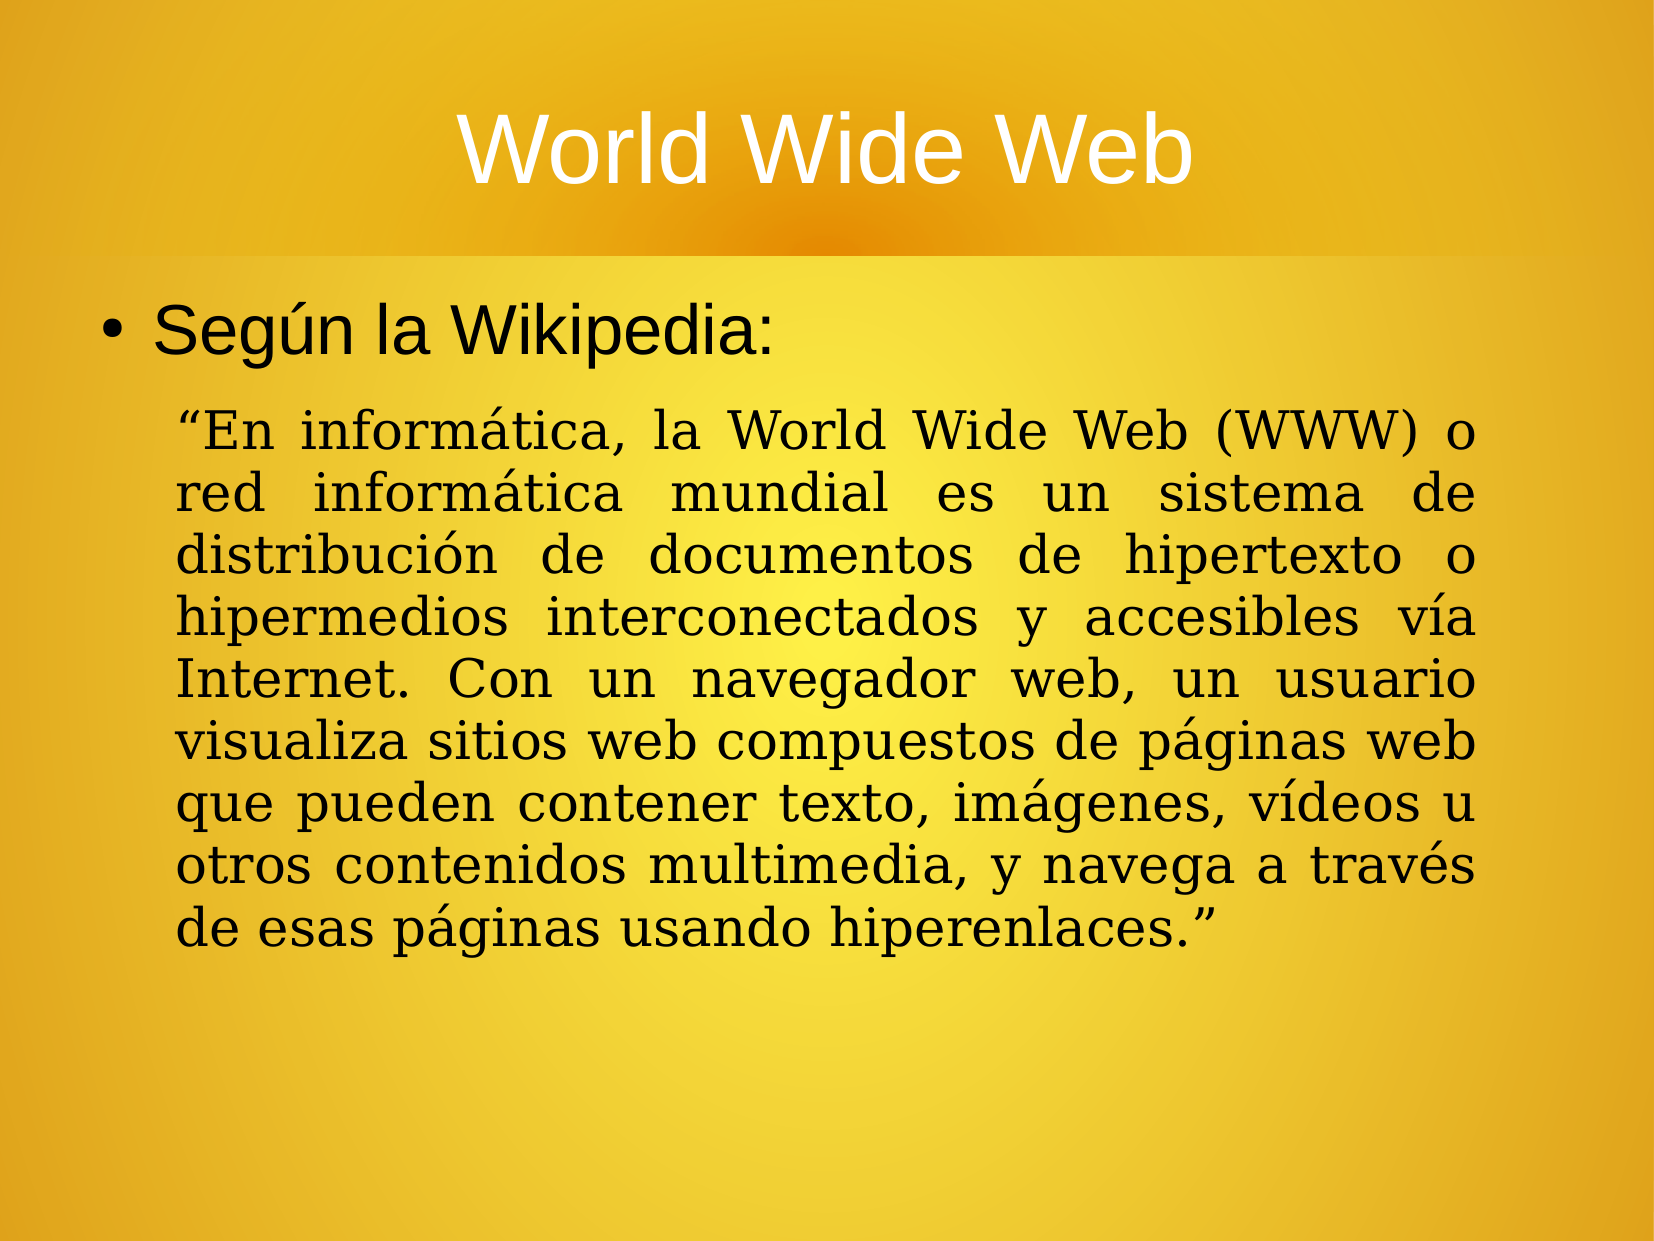

# World Wide Web
Según la Wikipedia:
“En informática, la World Wide Web (WWW) o red informática mundial es un sistema de distribución de documentos de hipertexto o hipermedios interconectados y accesibles vía Internet. Con un navegador web, un usuario visualiza sitios web compuestos de páginas web que pueden contener texto, imágenes, vídeos u otros contenidos multimedia, y navega a través de esas páginas usando hiperenlaces.”